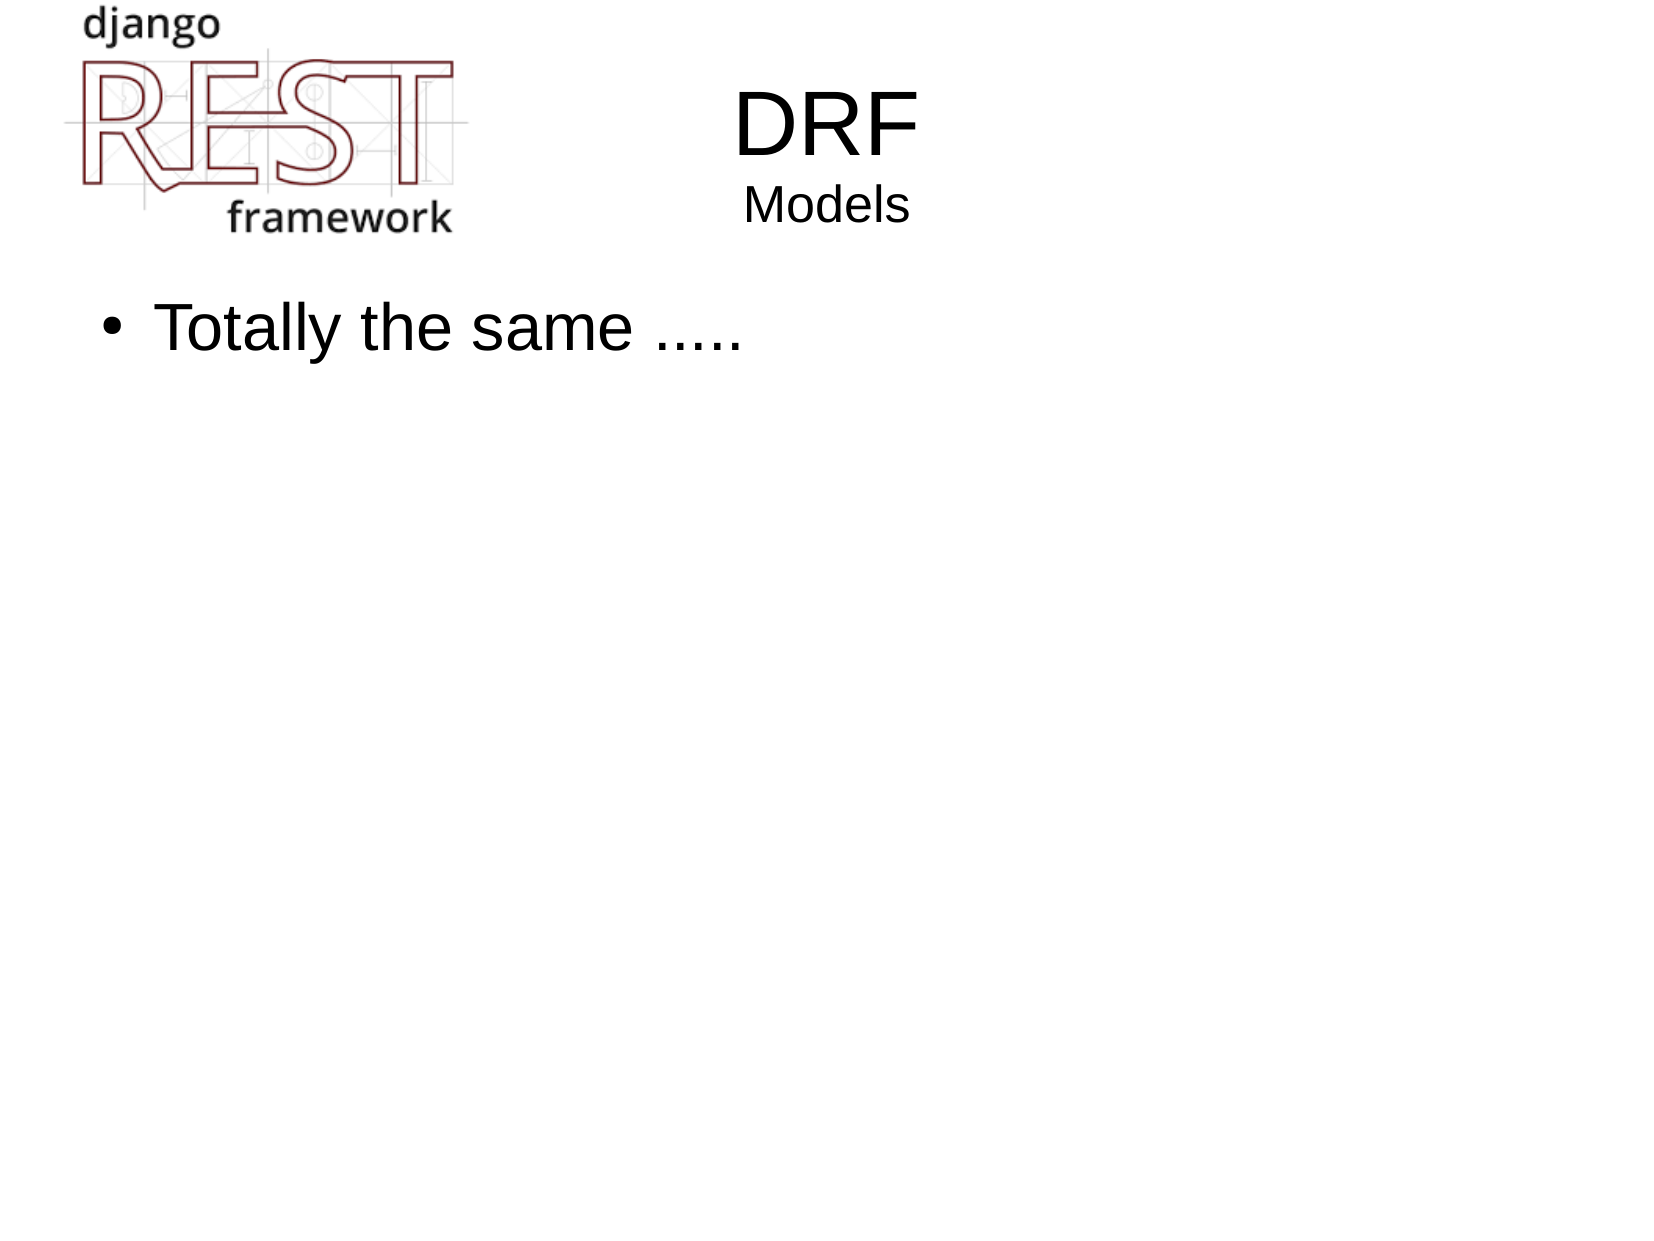

# DRF Models
Totally the same .....